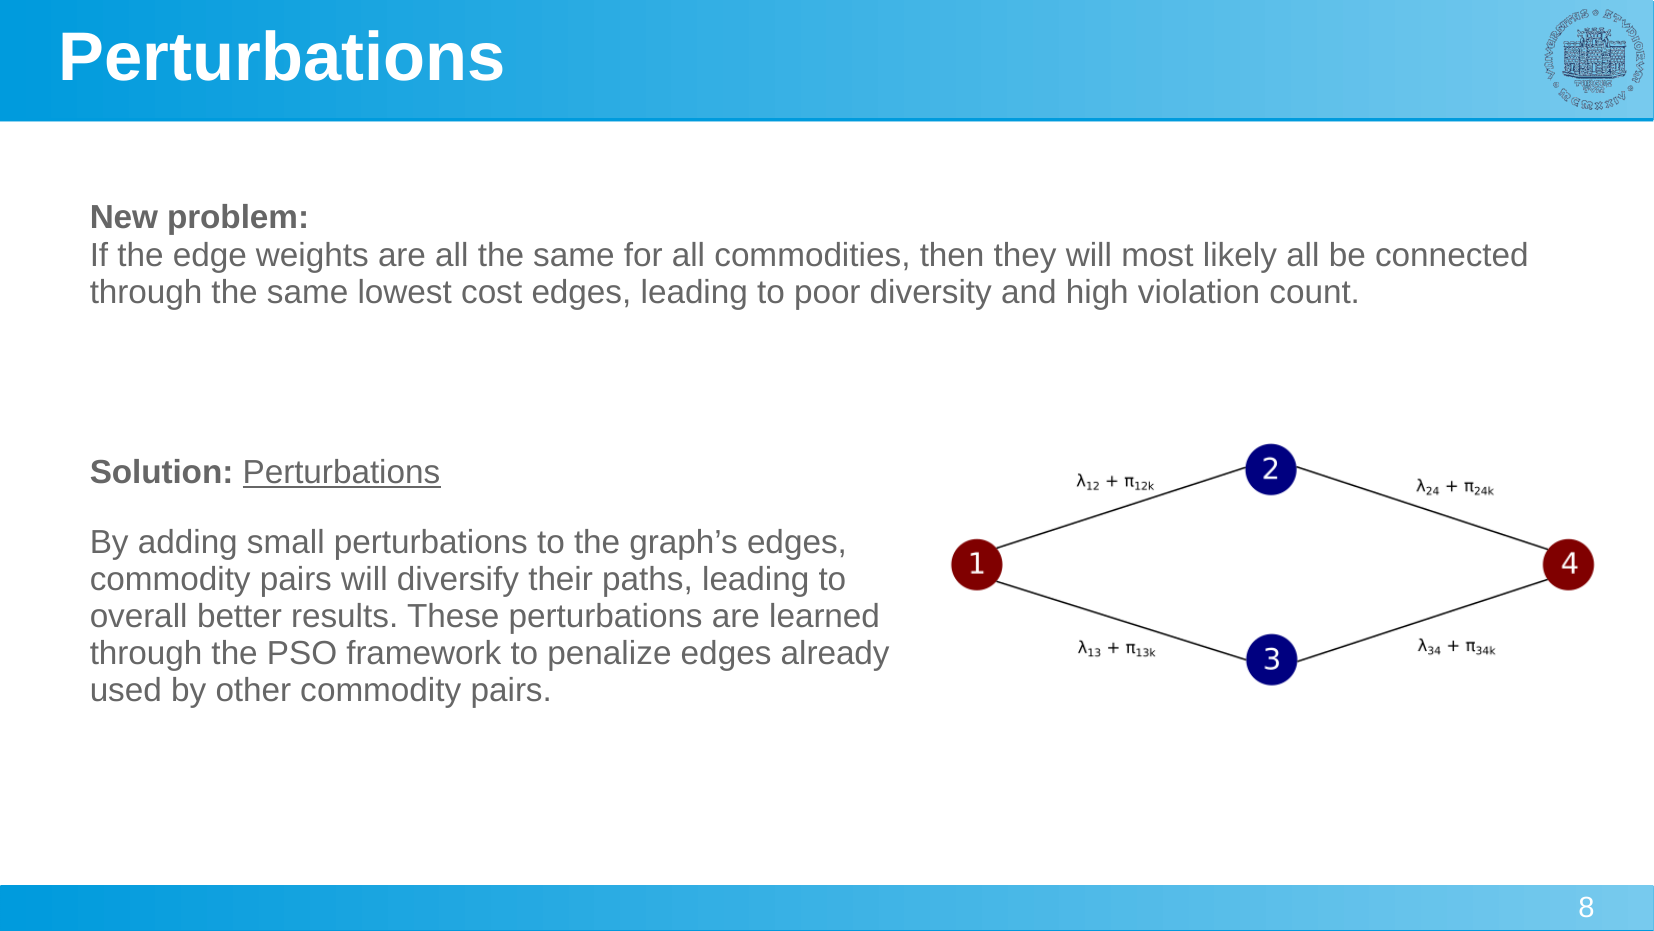

# Perturbations
New problem:
If the edge weights are all the same for all commodities, then they will most likely all be connected
through the same lowest cost edges, leading to poor diversity and high violation count.
Solution: Perturbations
By adding small perturbations to the graph’s edges,
commodity pairs will diversify their paths, leading to
overall better results. These perturbations are learned
through the PSO framework to penalize edges already
used by other commodity pairs.
8